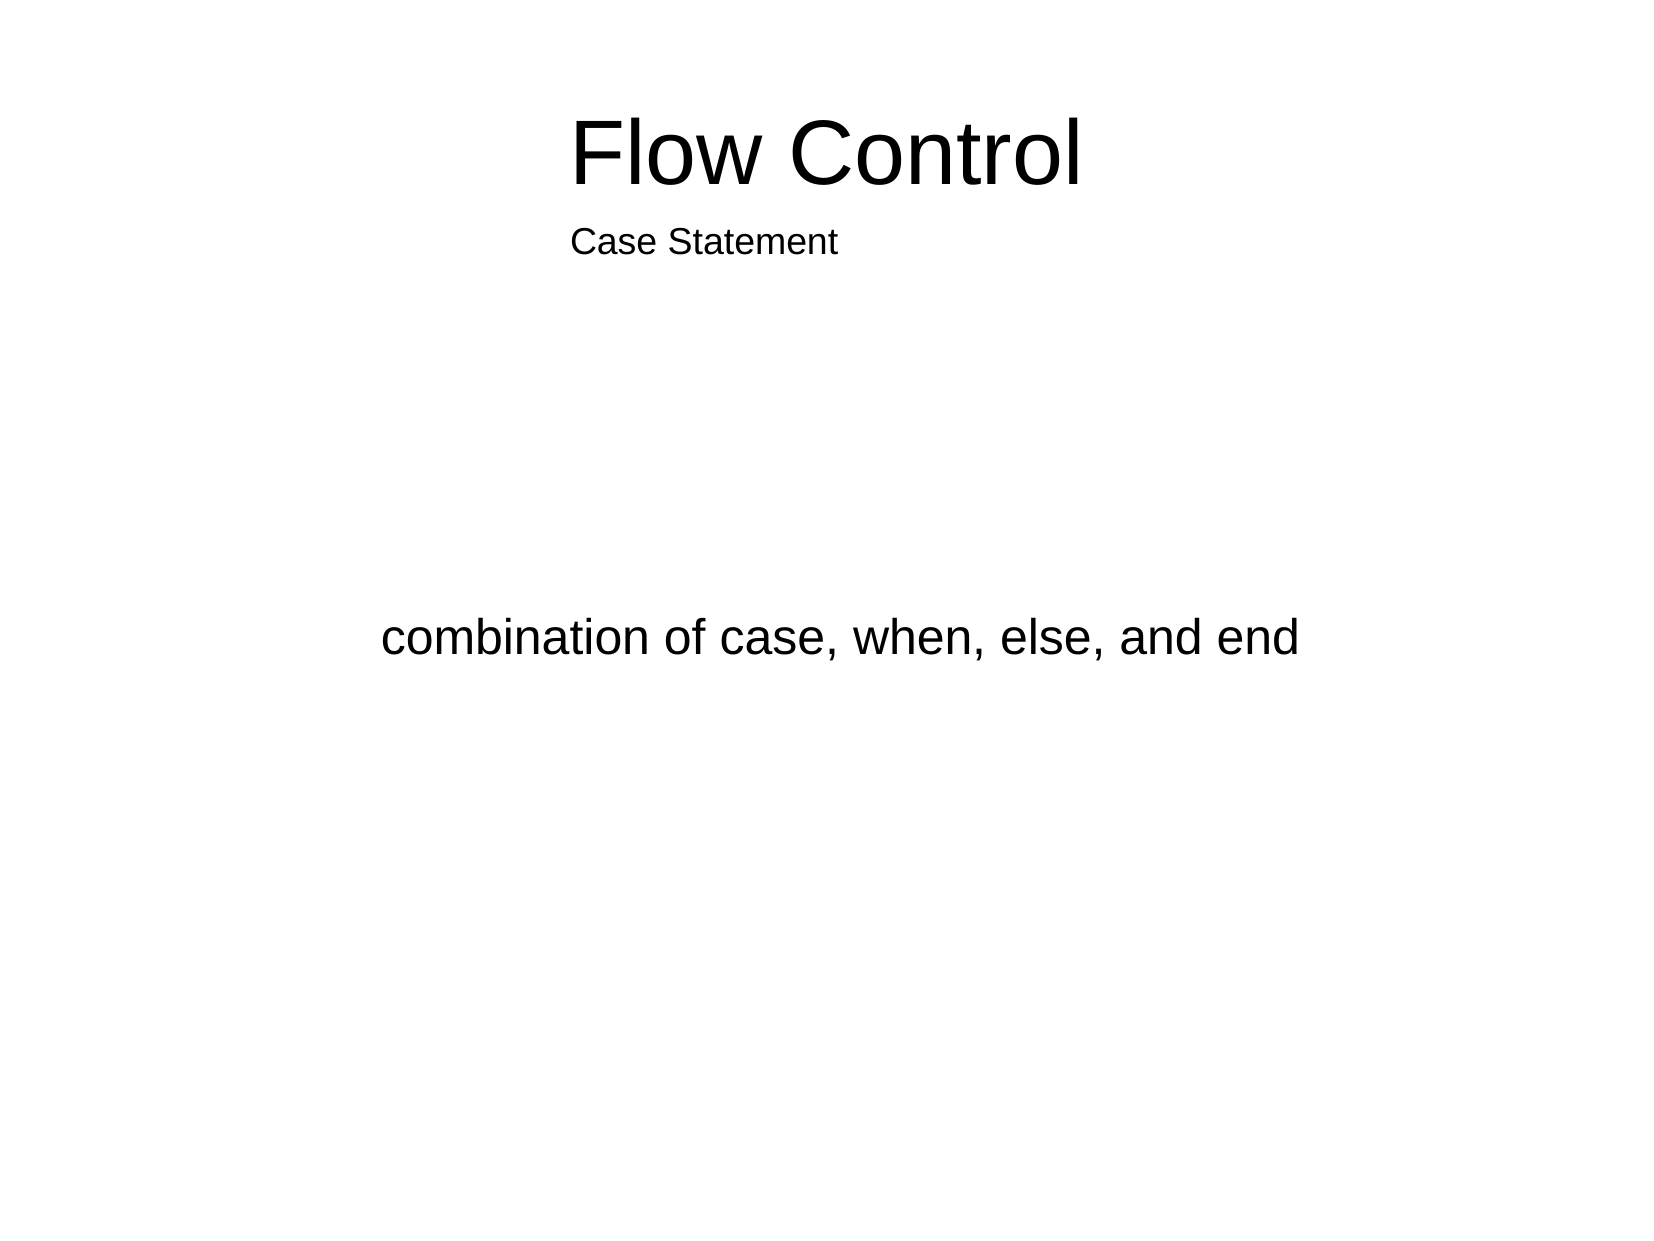

# Flow Control
Case Statement
combination of case, when, else, and end